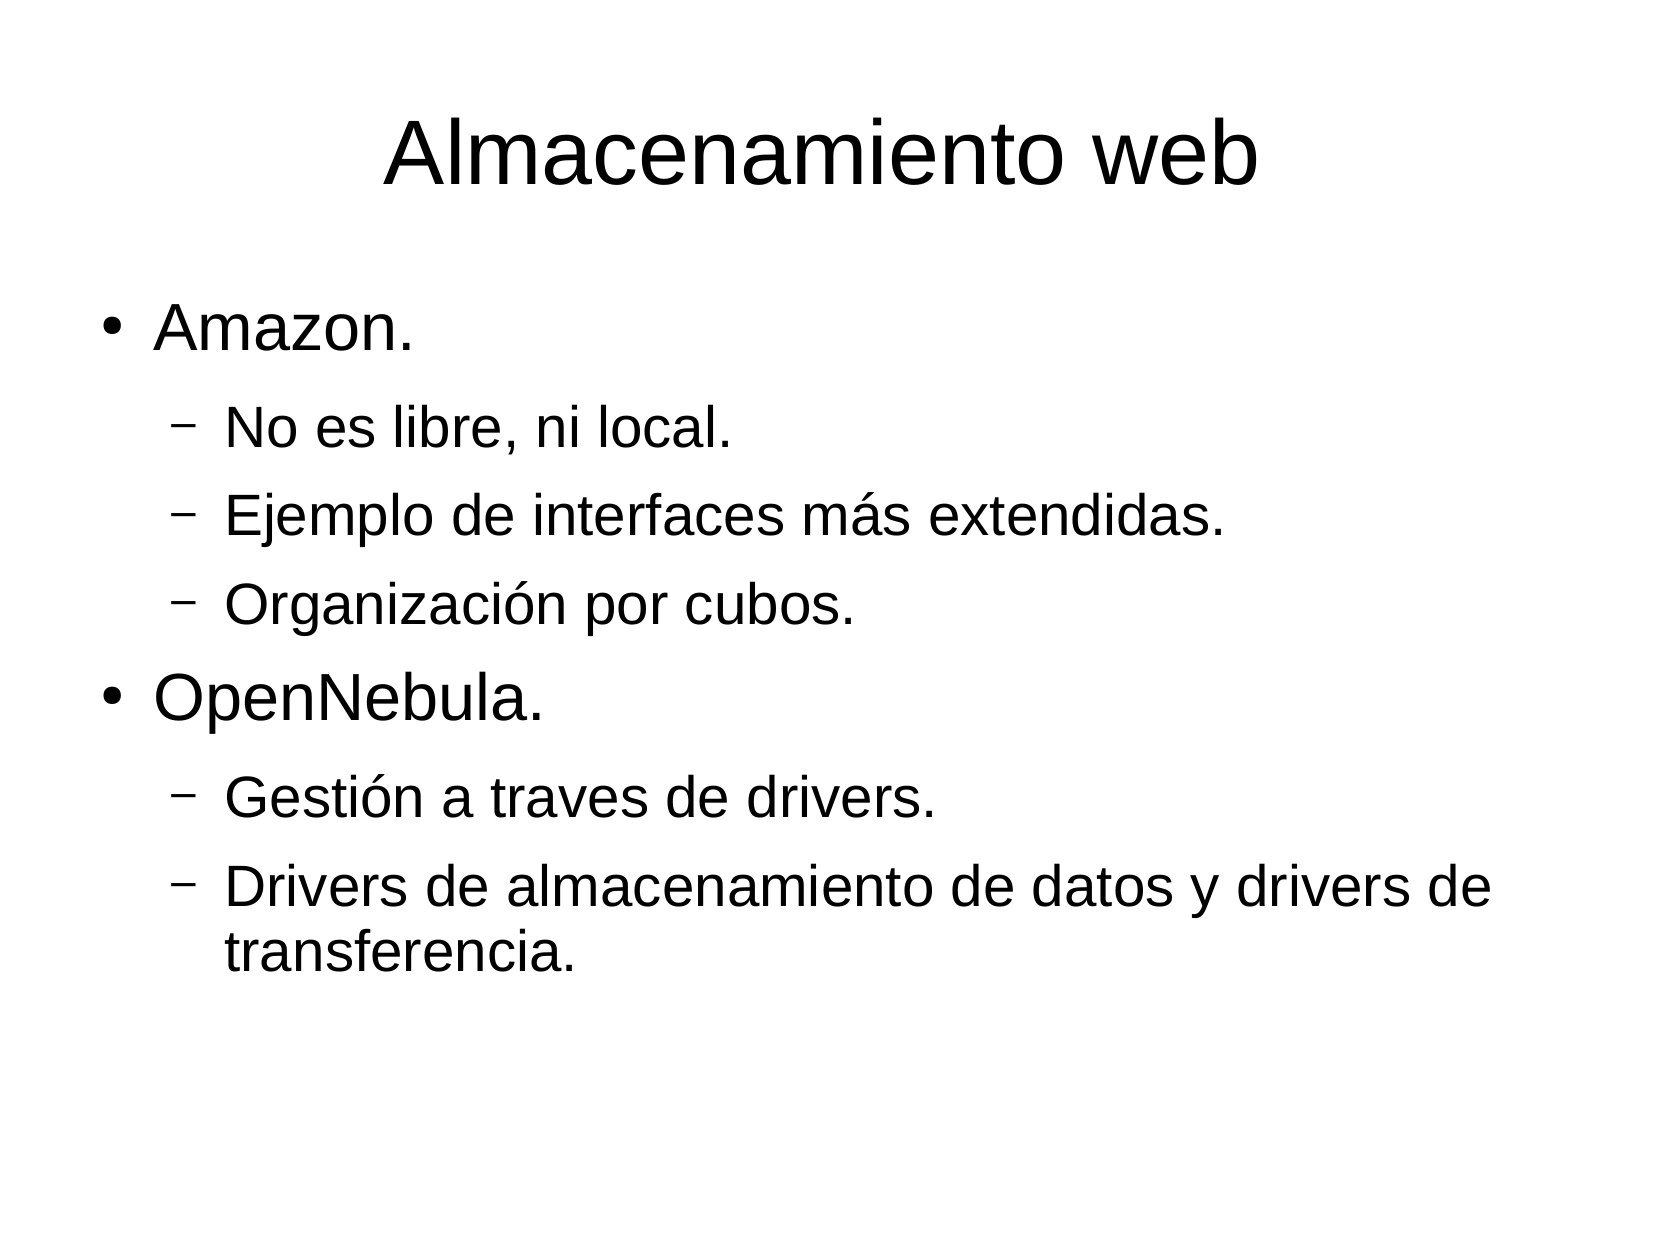

# Almacenamiento web
Amazon.
No es libre, ni local.
Ejemplo de interfaces más extendidas.
Organización por cubos.
OpenNebula.
Gestión a traves de drivers.
Drivers de almacenamiento de datos y drivers de transferencia.